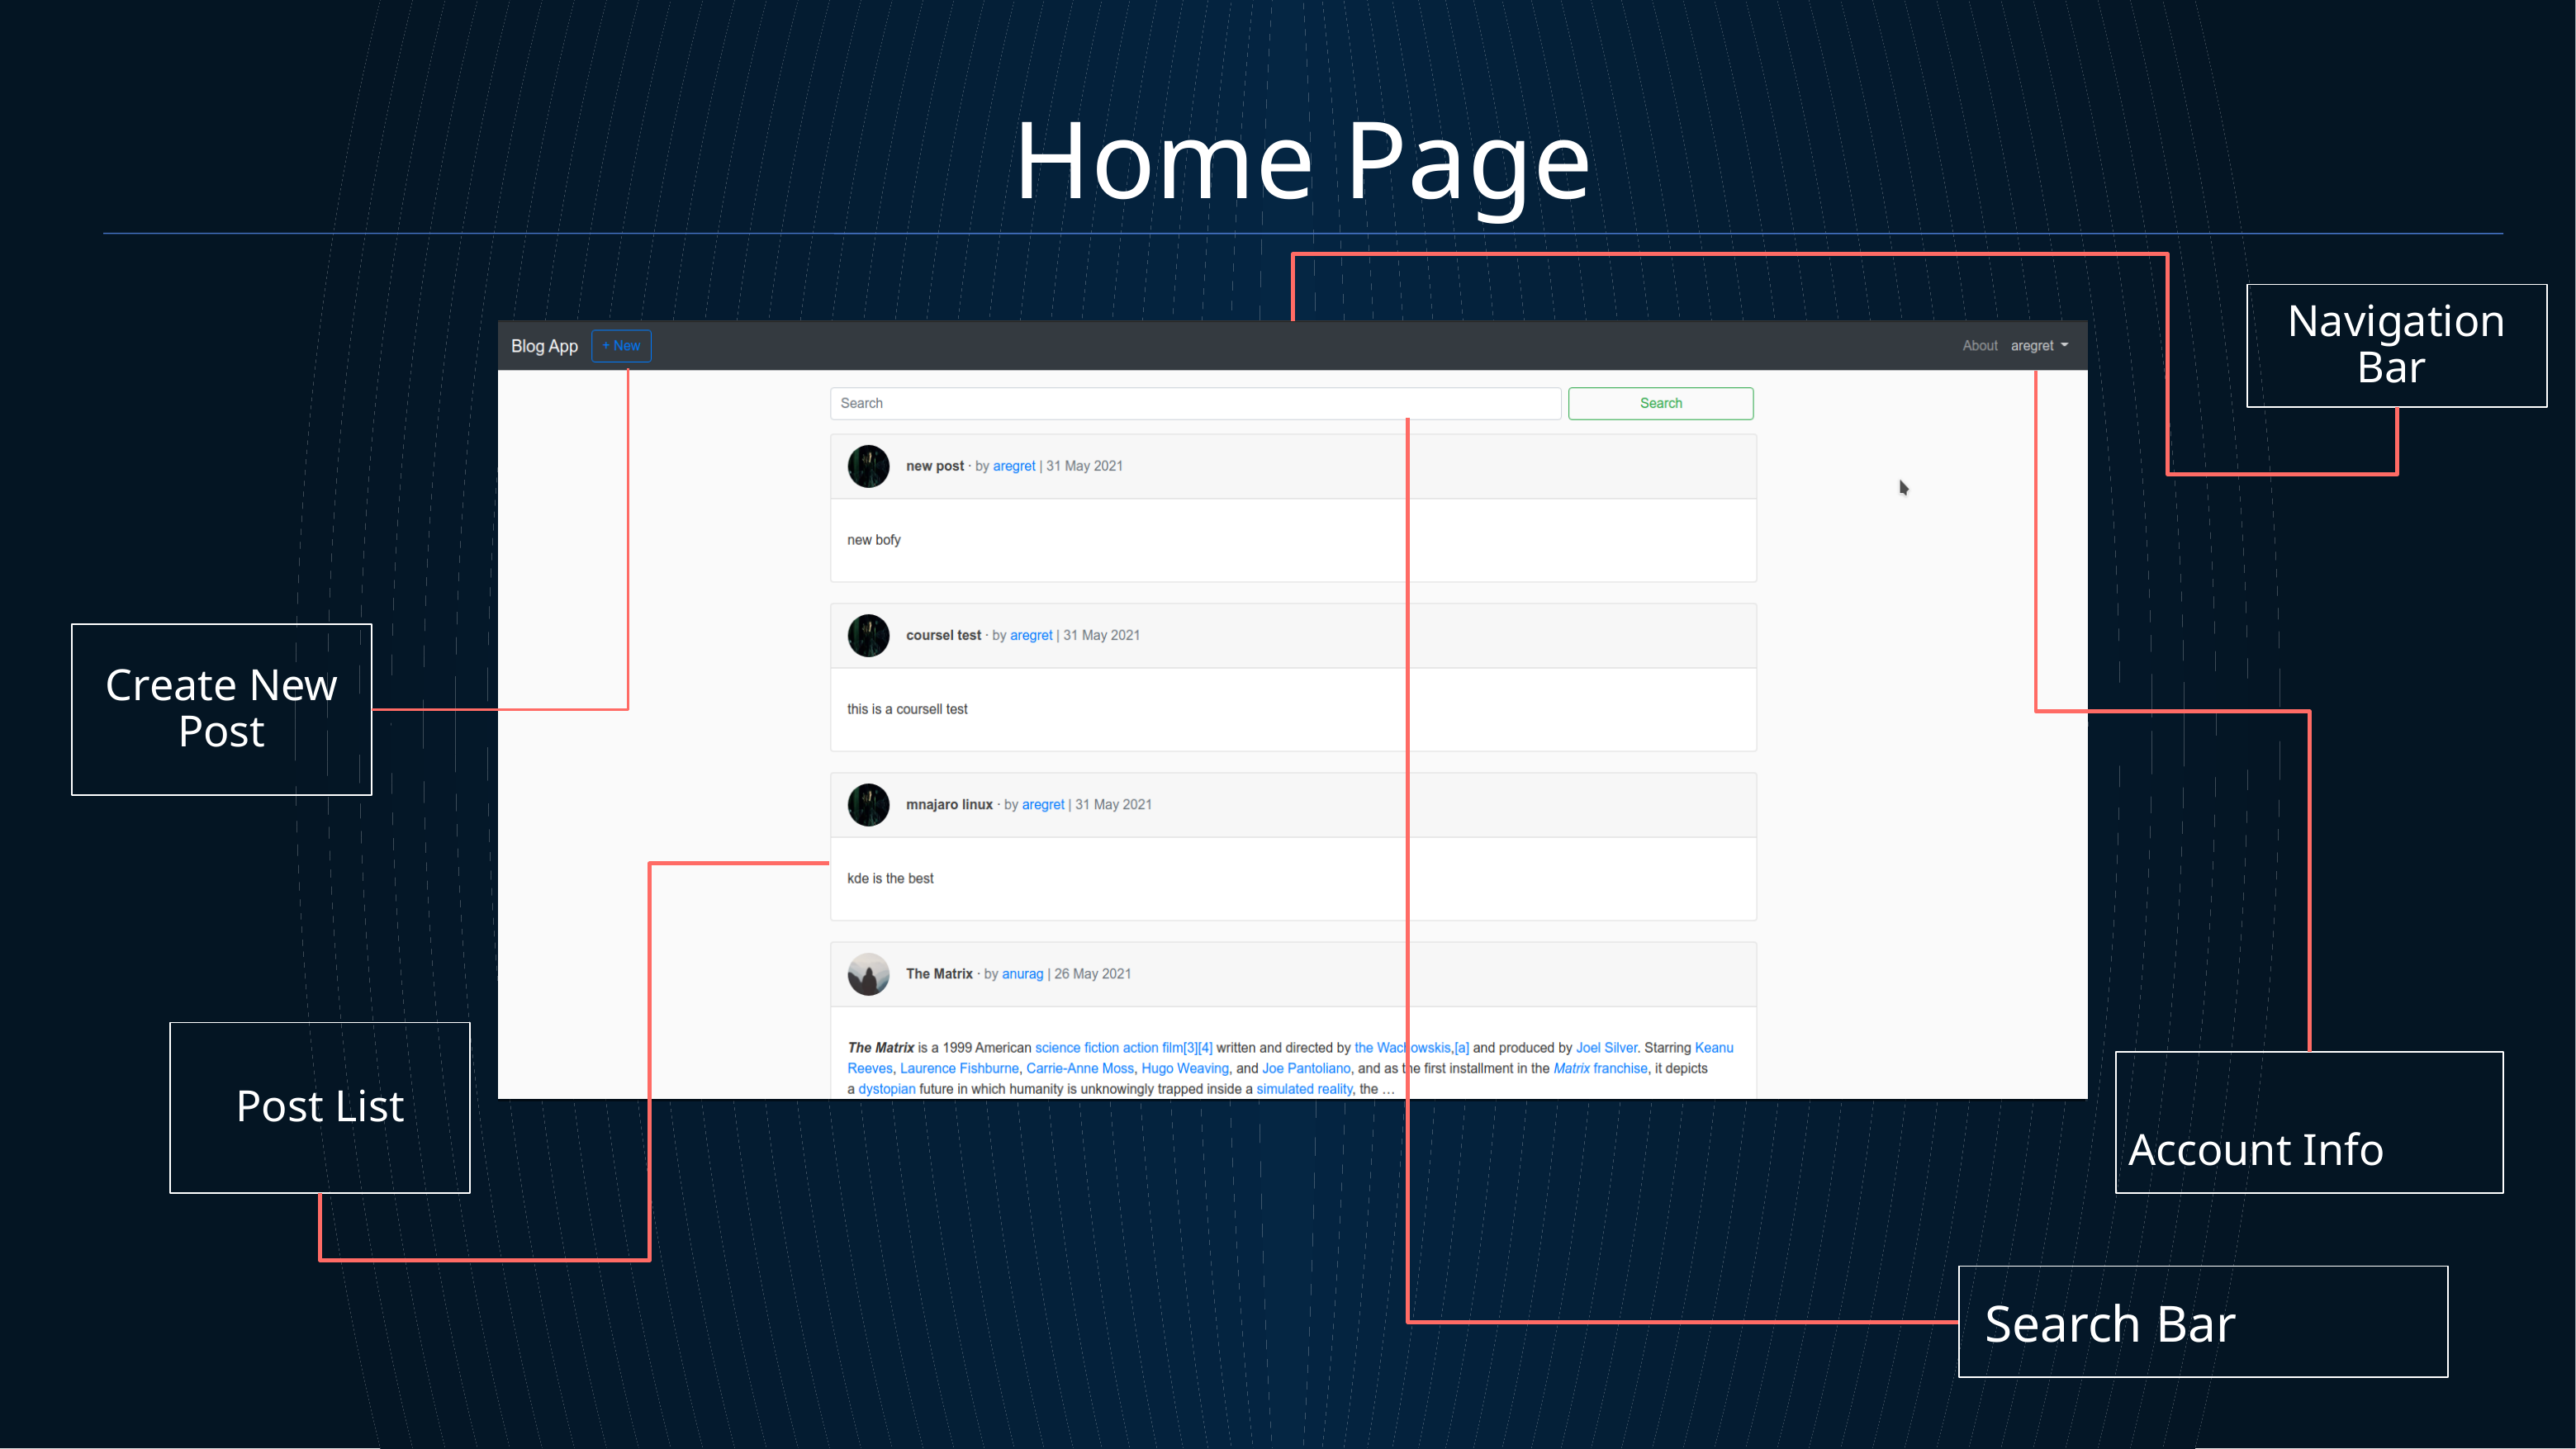

# Home Page
Navigation Bar
Create New Post
Post List
Account Info
Search Bar